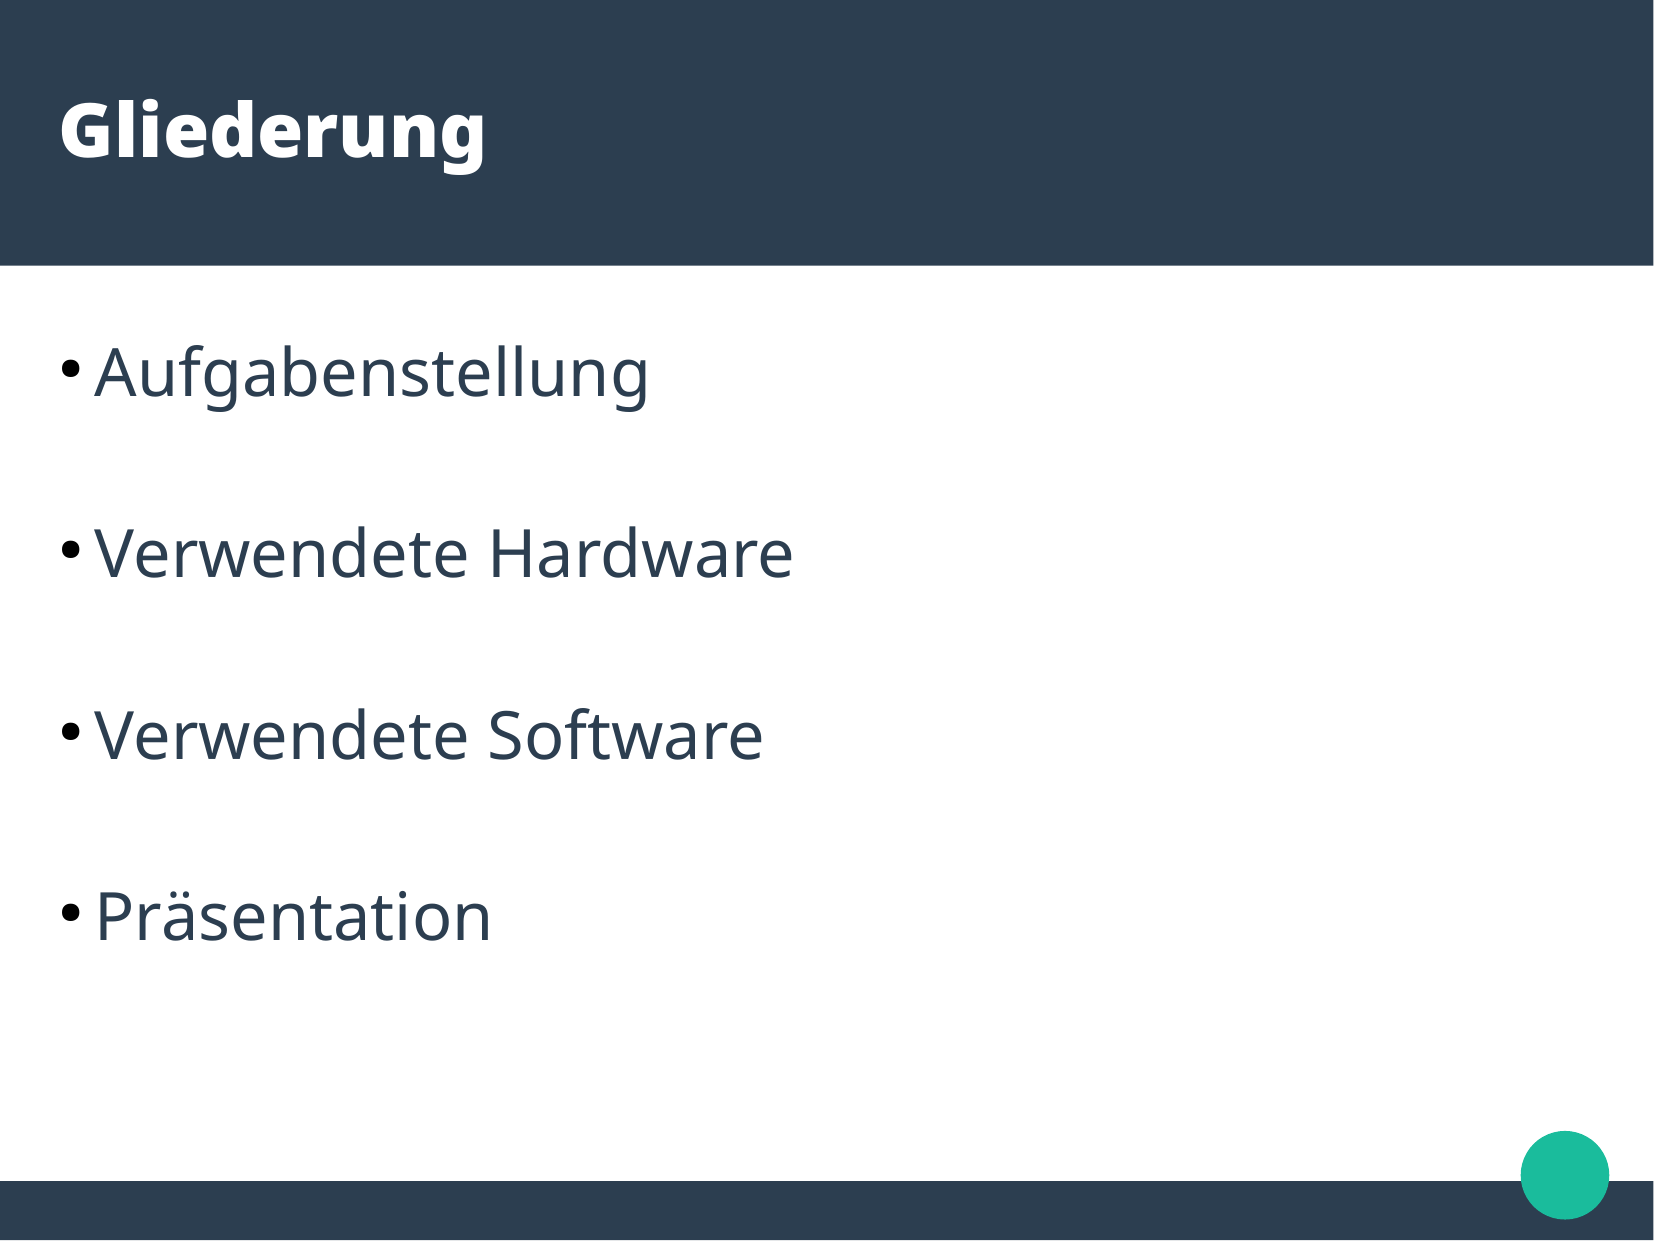

# Gliederung
Aufgabenstellung
Verwendete Hardware
Verwendete Software
Präsentation